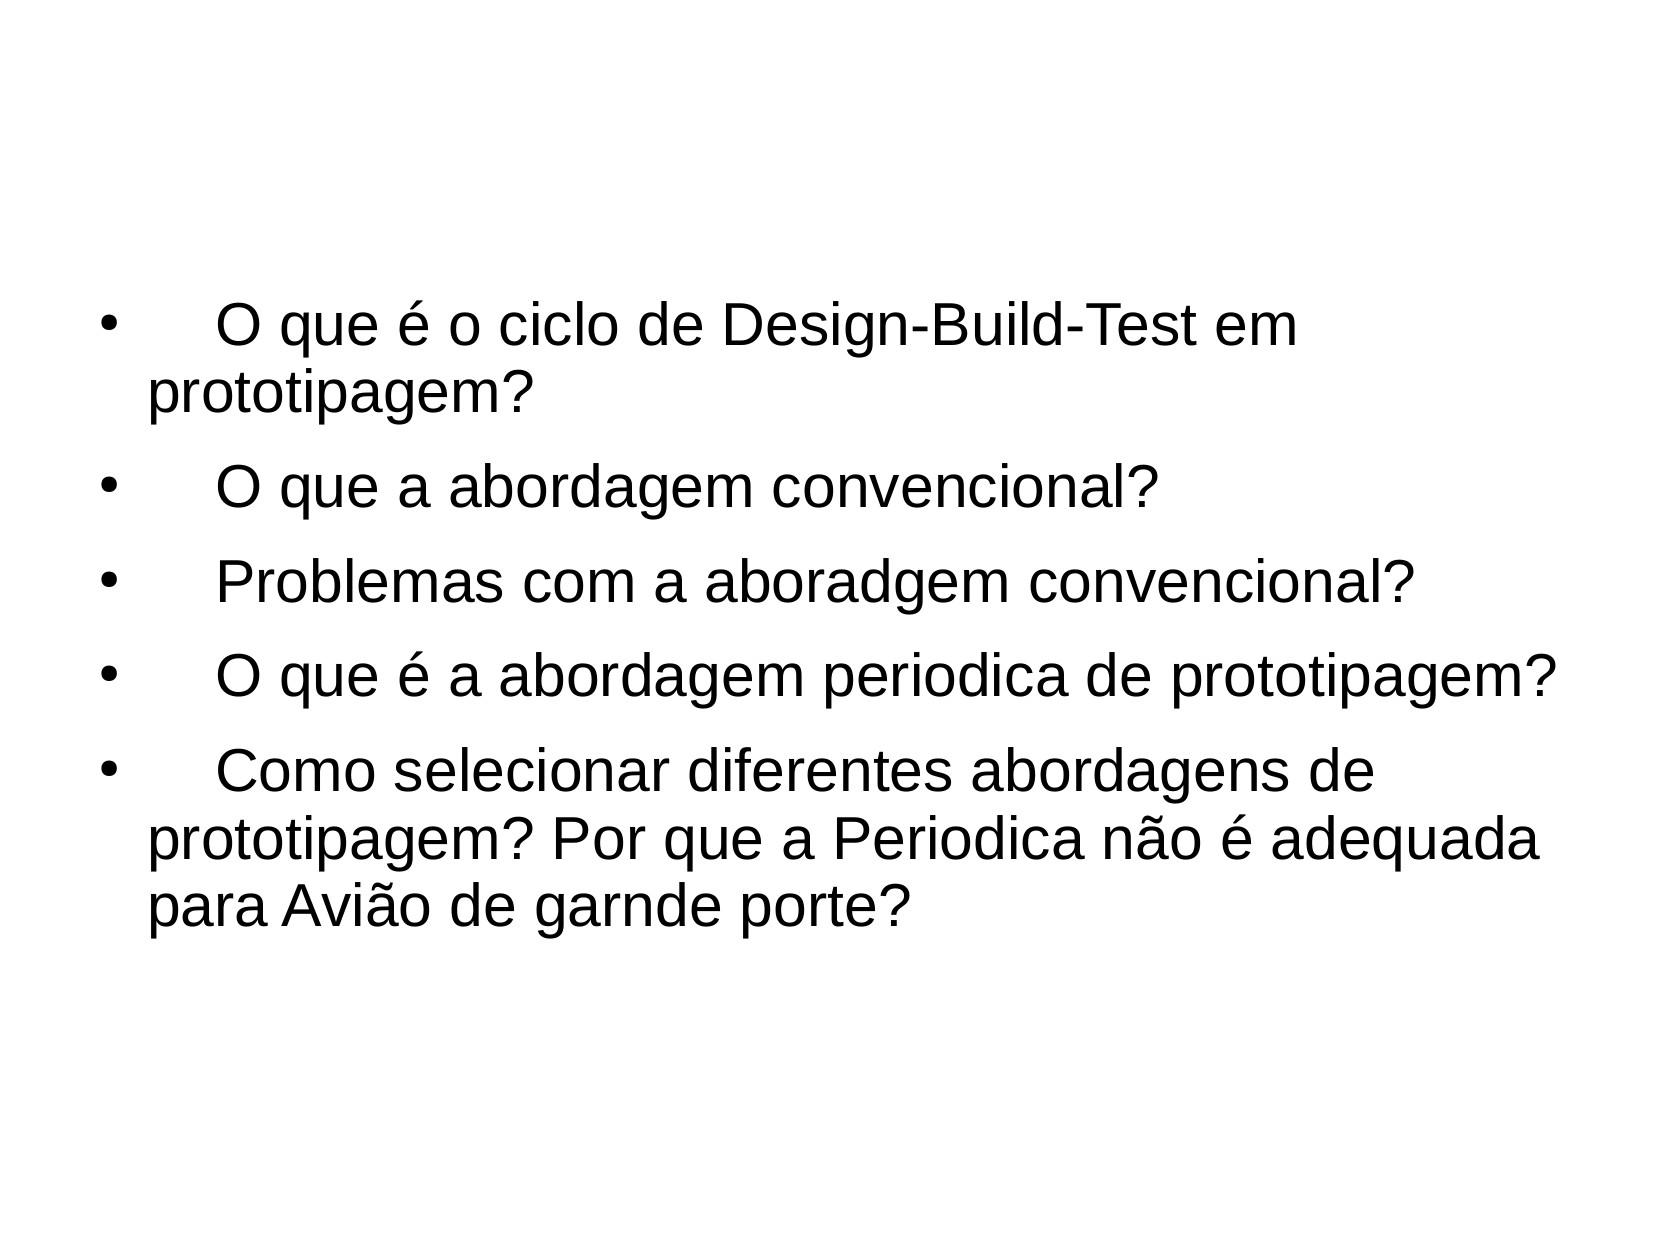

#
 O que é o ciclo de Design-Build-Test em prototipagem?
 O que a abordagem convencional?
 Problemas com a aboradgem convencional?
 O que é a abordagem periodica de prototipagem?
 Como selecionar diferentes abordagens de prototipagem? Por que a Periodica não é adequada para Avião de garnde porte?